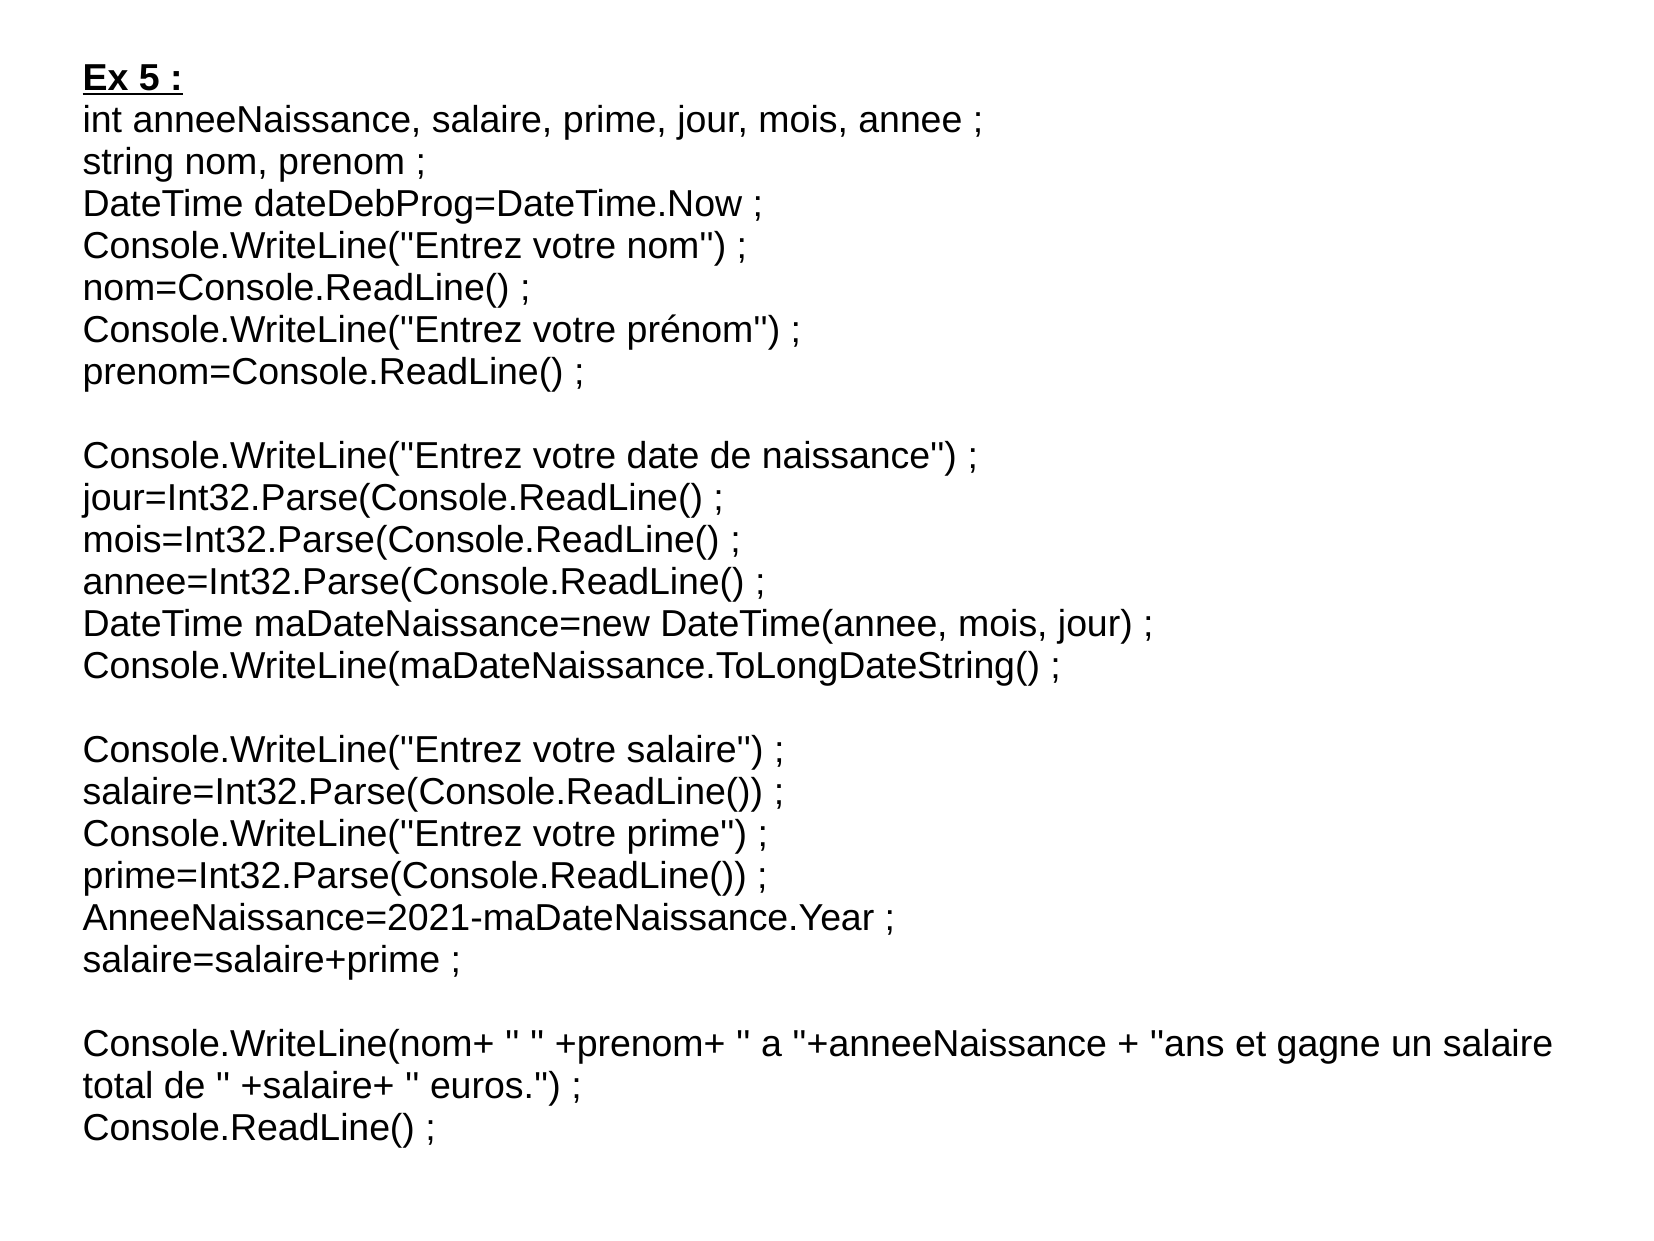

# Ex 5 :
int anneeNaissance, salaire, prime, jour, mois, annee ;
string nom, prenom ;
DateTime dateDebProg=DateTime.Now ;
Console.WriteLine(''Entrez votre nom'') ;
nom=Console.ReadLine() ;
Console.WriteLine(''Entrez votre prénom'') ;
prenom=Console.ReadLine() ;
Console.WriteLine(''Entrez votre date de naissance'') ;
jour=Int32.Parse(Console.ReadLine() ;
mois=Int32.Parse(Console.ReadLine() ;
annee=Int32.Parse(Console.ReadLine() ;
DateTime maDateNaissance=new DateTime(annee, mois, jour) ;
Console.WriteLine(maDateNaissance.ToLongDateString() ;
Console.WriteLine(''Entrez votre salaire'') ;
salaire=Int32.Parse(Console.ReadLine()) ;
Console.WriteLine(''Entrez votre prime'') ;
prime=Int32.Parse(Console.ReadLine()) ;
AnneeNaissance=2021-maDateNaissance.Year ;
salaire=salaire+prime ;
Console.WriteLine(nom+ '' '' +prenom+ '' a ''+anneeNaissance + ''ans et gagne un salaire total de '' +salaire+ '' euros.'') ;
Console.ReadLine() ;